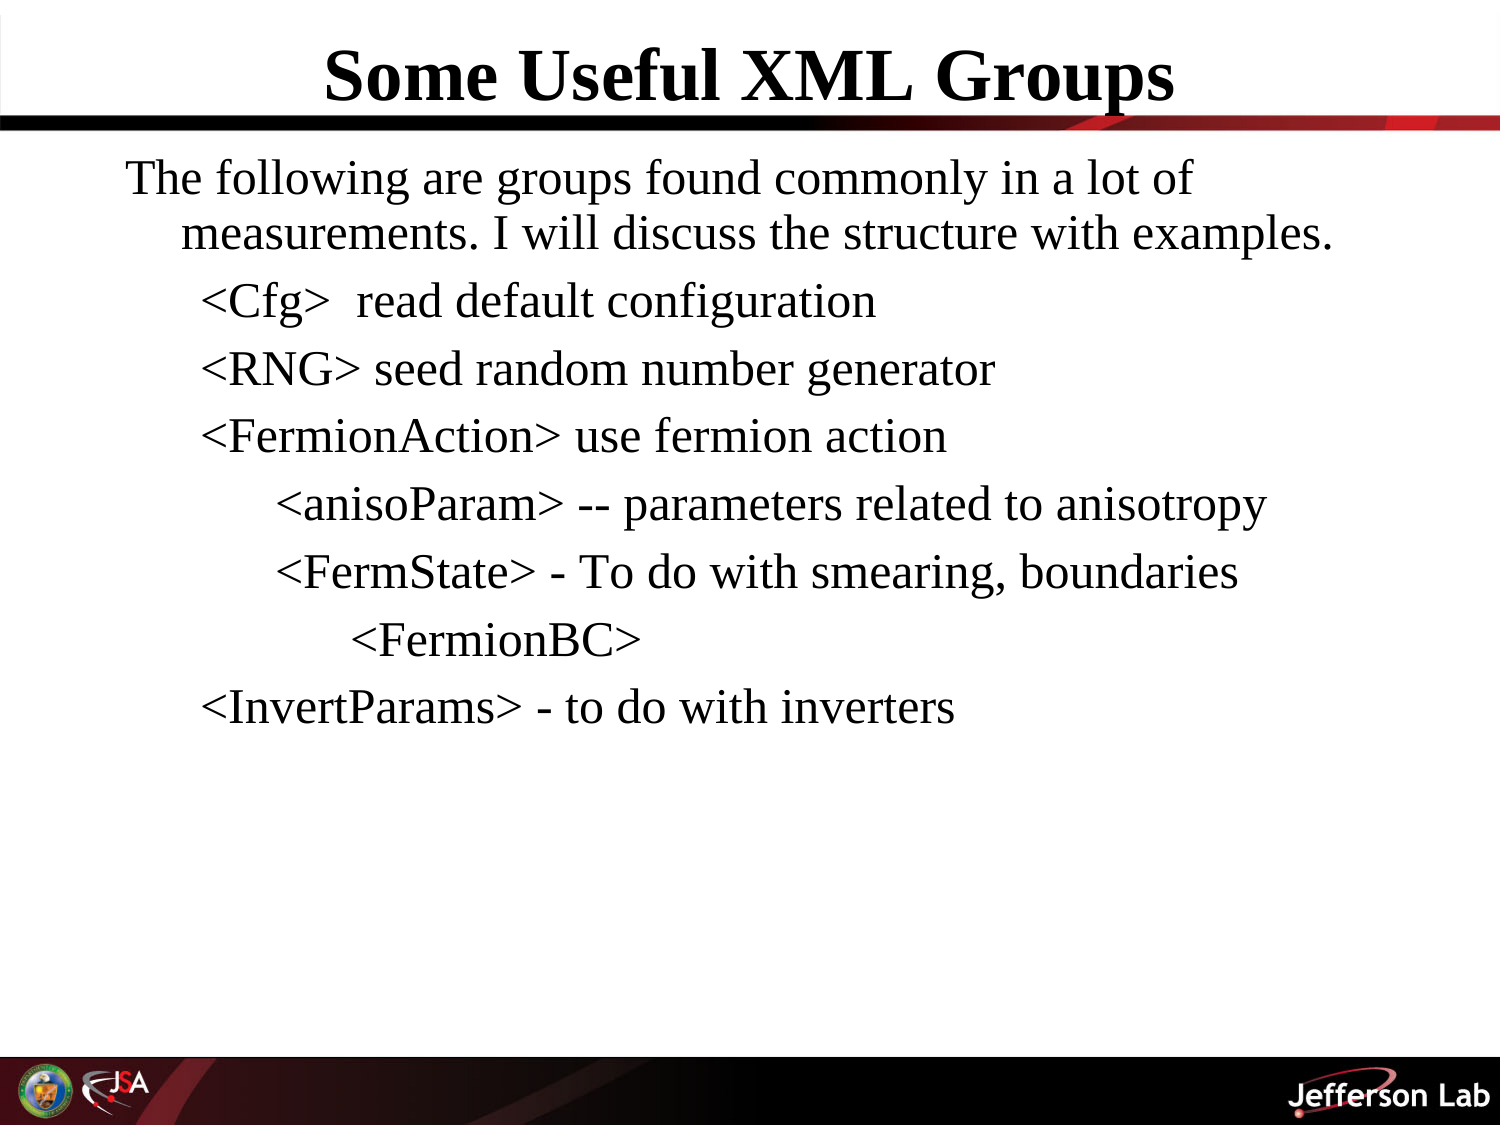

# Some Useful XML Groups
The following are groups found commonly in a lot of measurements. I will discuss the structure with examples.
<Cfg> read default configuration
<RNG> seed random number generator
<FermionAction> use fermion action
<anisoParam> -- parameters related to anisotropy
<FermState> - To do with smearing, boundaries
<FermionBC>
<InvertParams> - to do with inverters